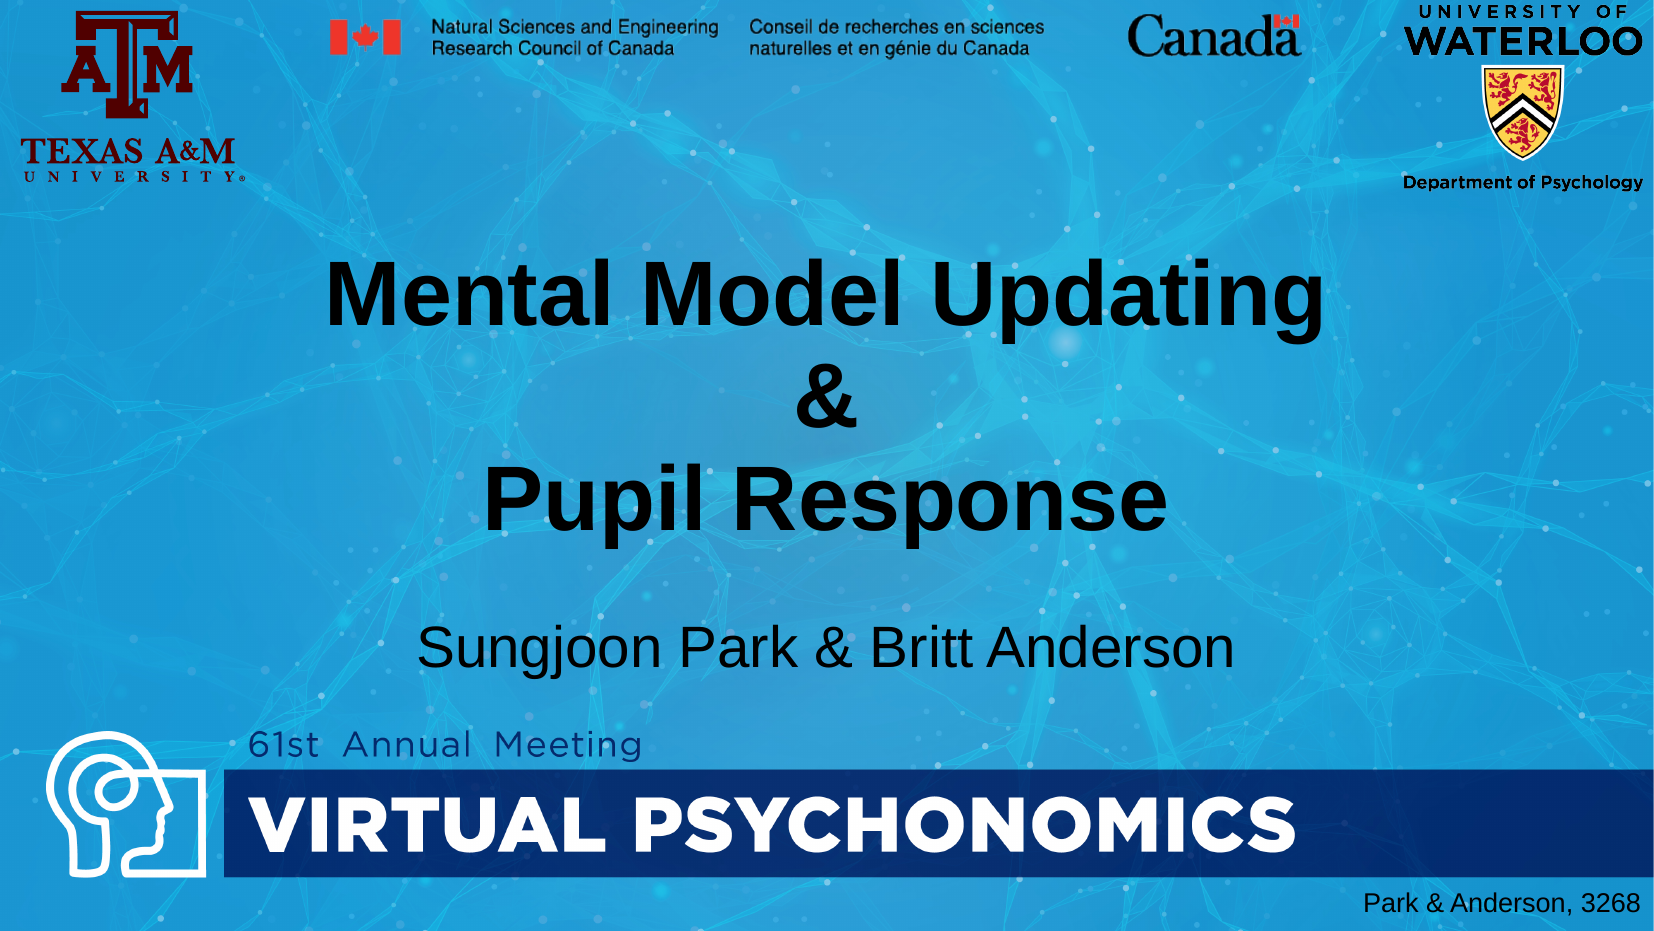

# Mental Model Updating & Pupil Response Sungjoon Park & Britt Anderson
Park & Anderson, 3268